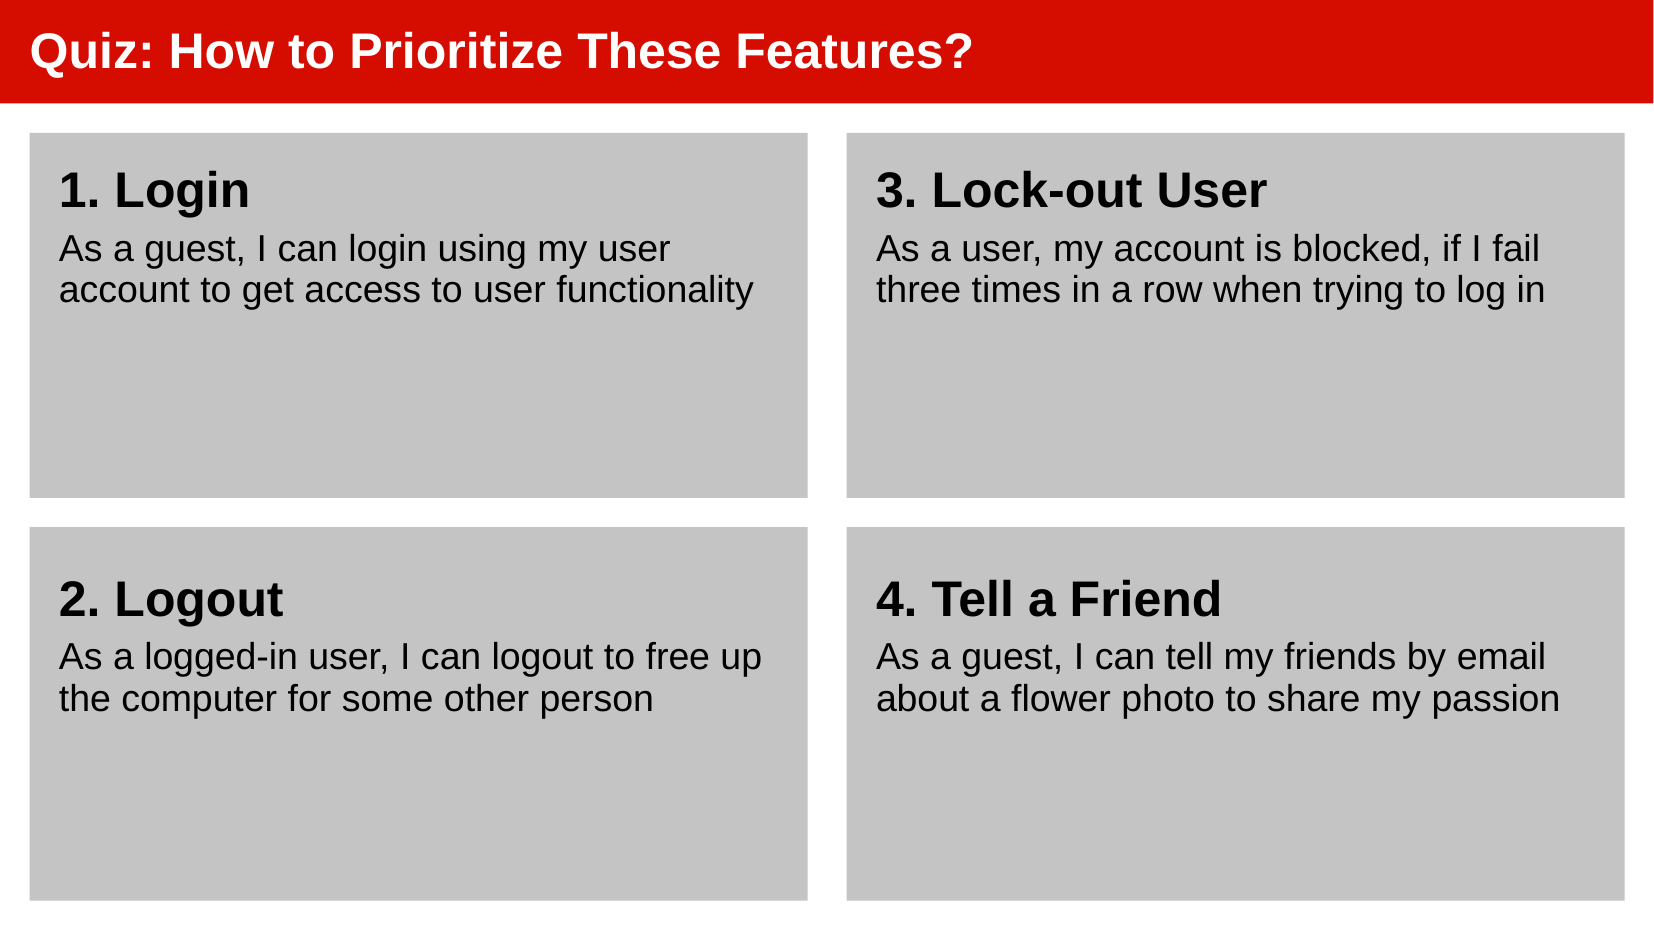

# Quiz: How to Prioritize These Features?
1. Login
As a guest, I can login using my user account to get access to user functionality
2. Logout
As a logged-in user, I can logout to free up the computer for some other person
3. Lock-out User
As a user, my account is blocked, if I fail three times in a row when trying to log in
4. Tell a Friend
As a guest, I can tell my friends by email about a flower photo to share my passion
The AMOS Project
57
© 2021 Dirk Riehle - Some Rights Reserved